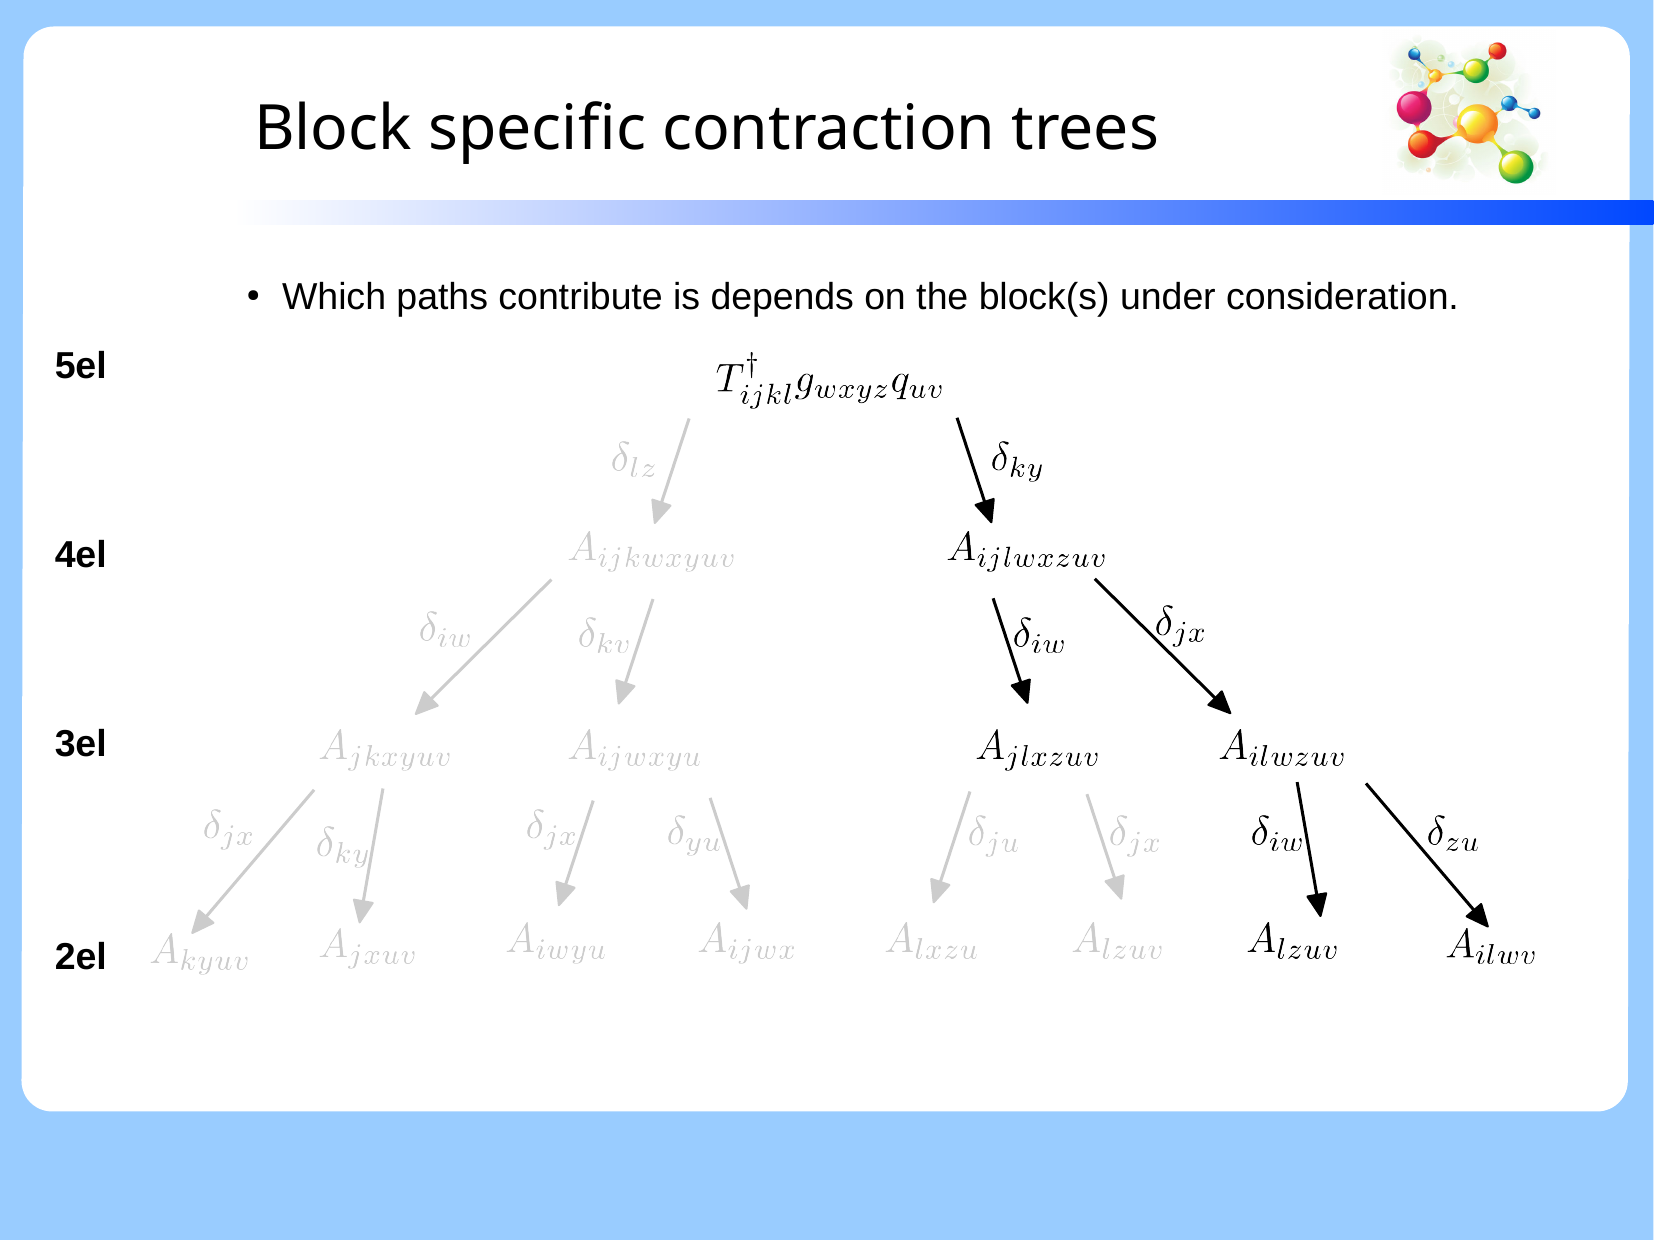

# Block specific contraction trees
Which paths contribute is depends on the block(s) under consideration.
5el
4el
3el
2el